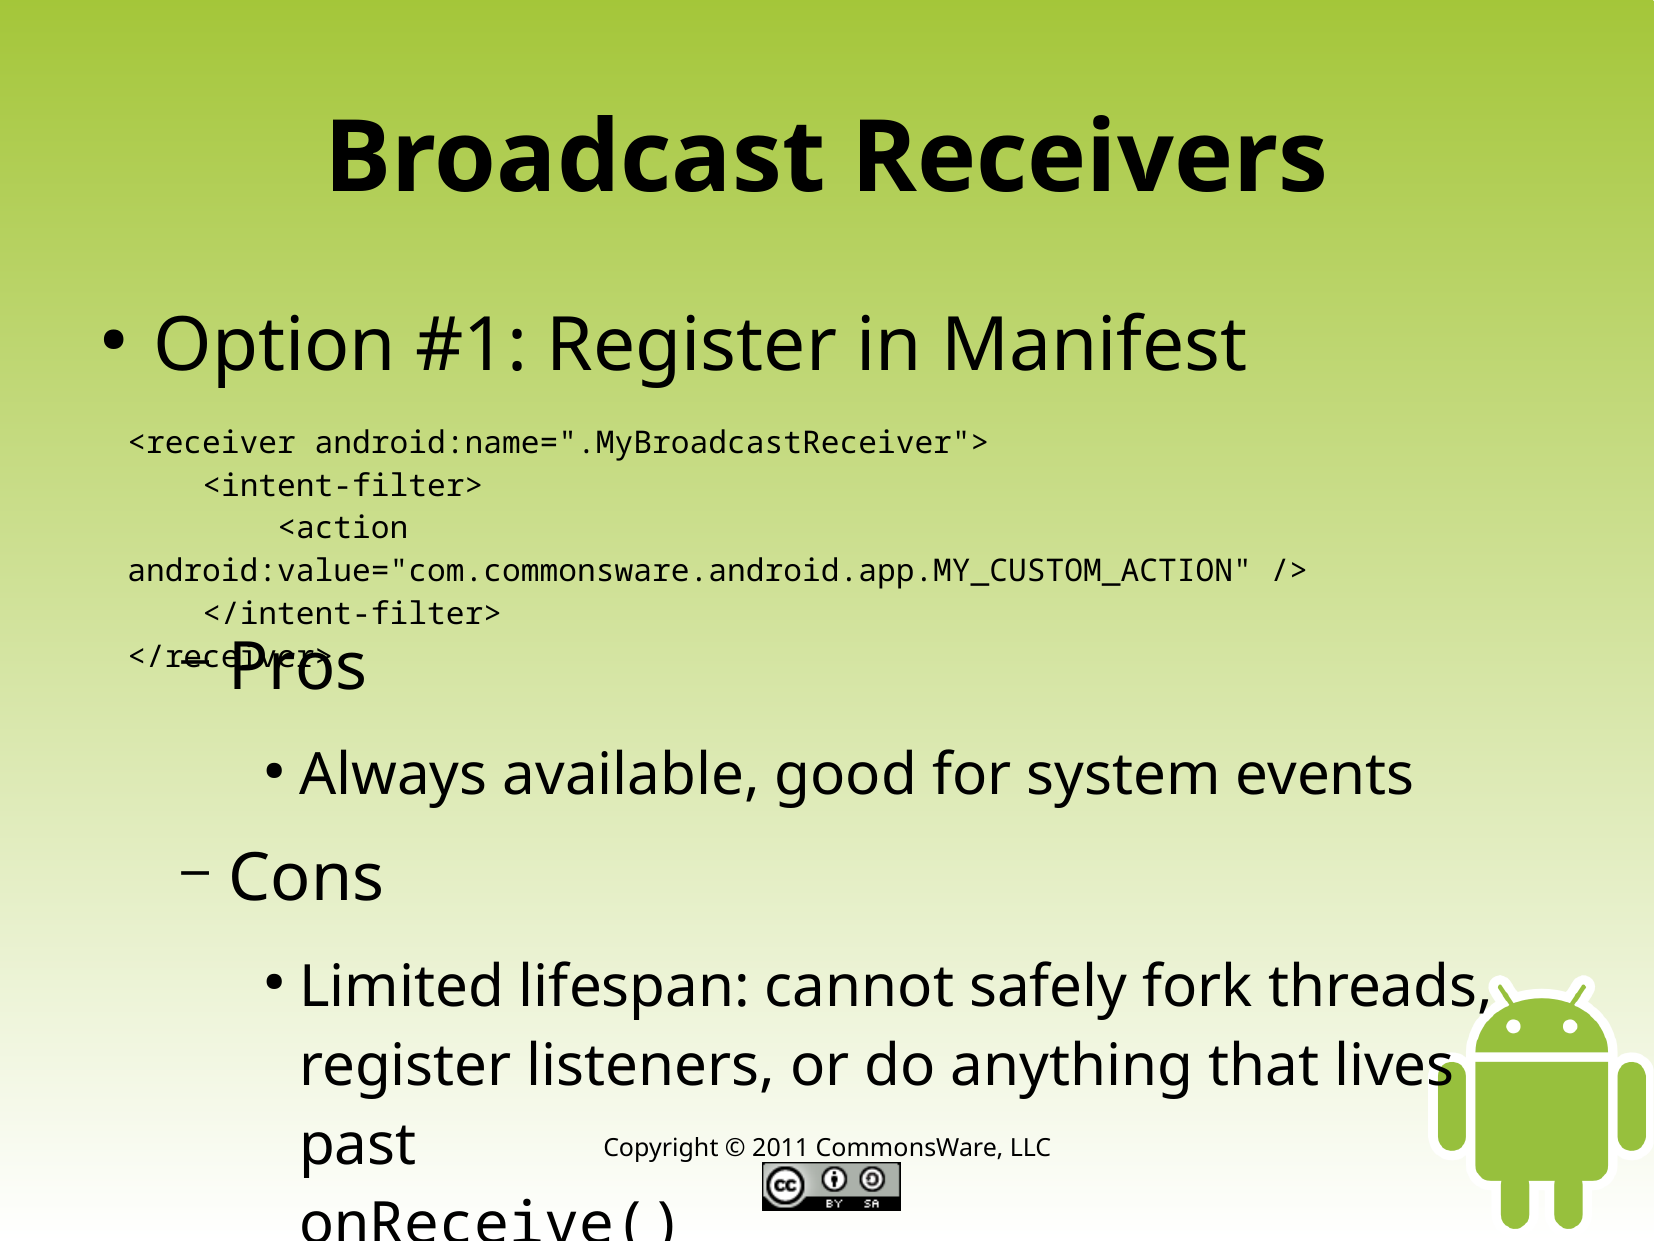

# Broadcast Receivers
Option #1: Register in Manifest
<receiver android:name=".MyBroadcastReceiver">
	<intent-filter>
		<action android:value="com.commonsware.android.app.MY_CUSTOM_ACTION" />
	</intent-filter>
</receiver>
Pros
Always available, good for system events
Cons
Limited lifespan: cannot safely fork threads, register listeners, or do anything that lives past
onReceive()